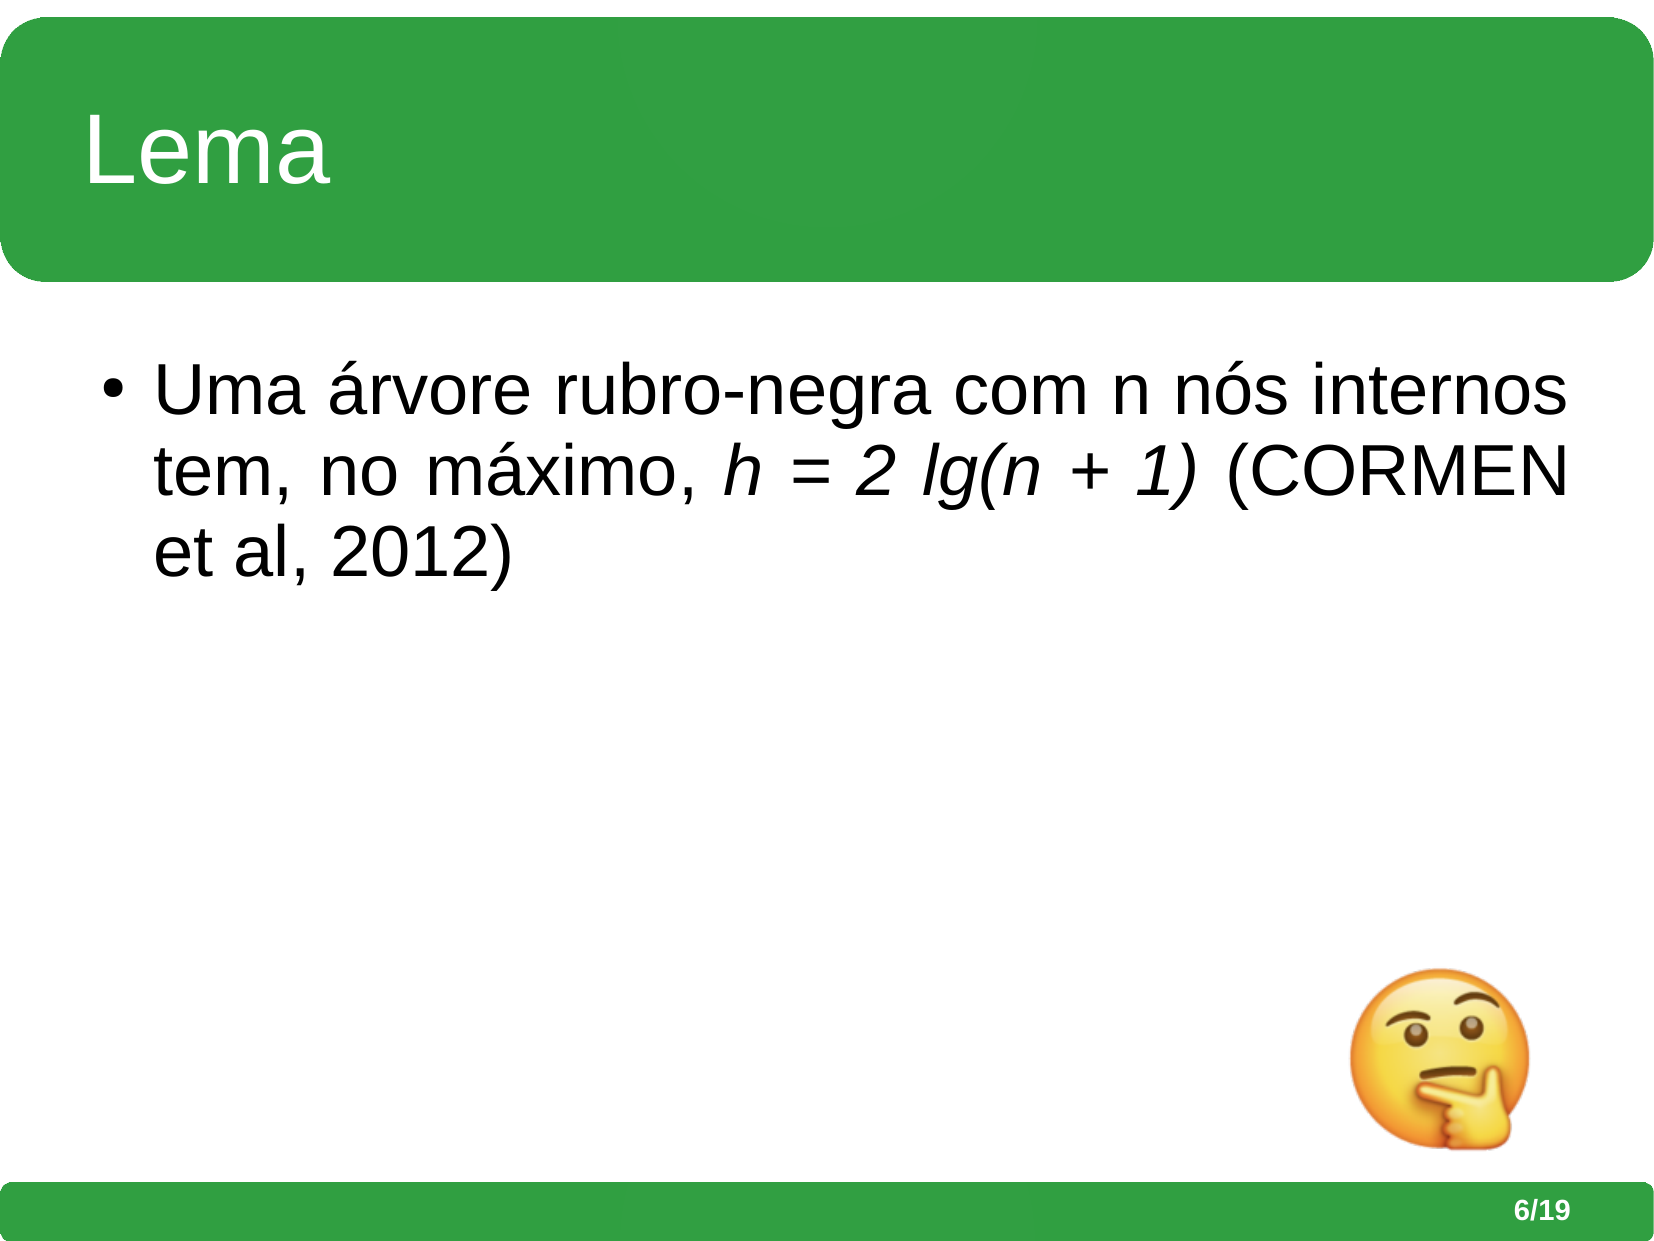

# Lema
Uma árvore rubro-negra com n nós internos tem, no máximo, h = 2 lg(n + 1) (CORMEN et al, 2012)
6